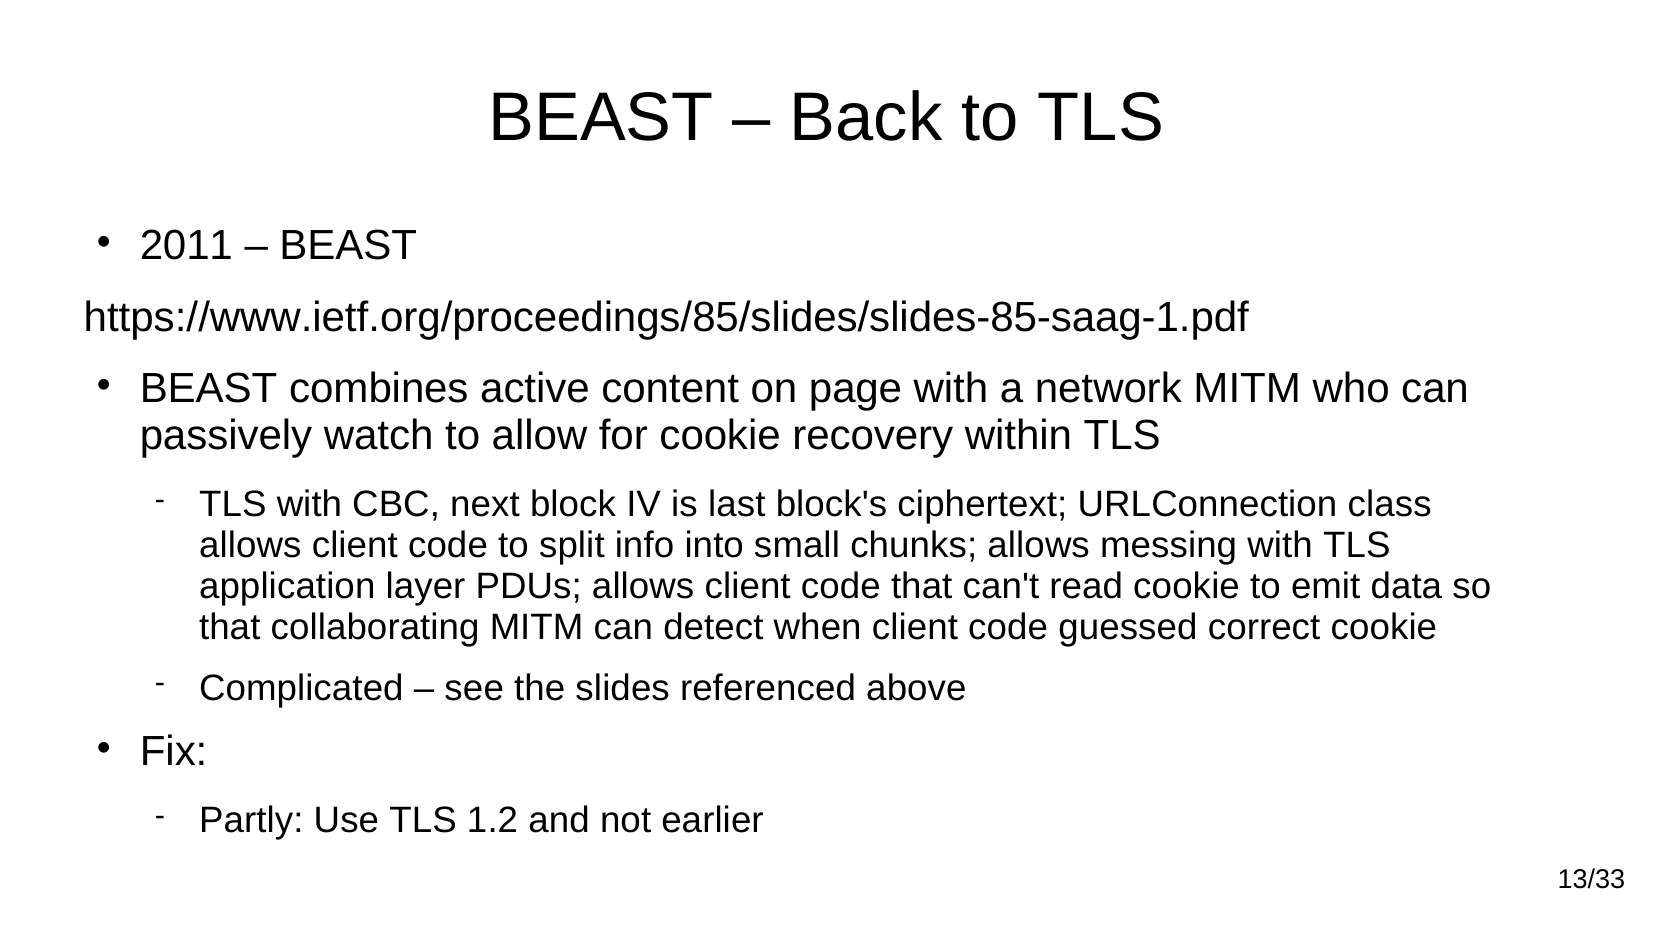

# BEAST – Back to TLS
2011 – BEAST
https://www.ietf.org/proceedings/85/slides/slides-85-saag-1.pdf
BEAST combines active content on page with a network MITM who can passively watch to allow for cookie recovery within TLS
TLS with CBC, next block IV is last block's ciphertext; URLConnection class allows client code to split info into small chunks; allows messing with TLS application layer PDUs; allows client code that can't read cookie to emit data so that collaborating MITM can detect when client code guessed correct cookie
Complicated – see the slides referenced above
Fix:
Partly: Use TLS 1.2 and not earlier